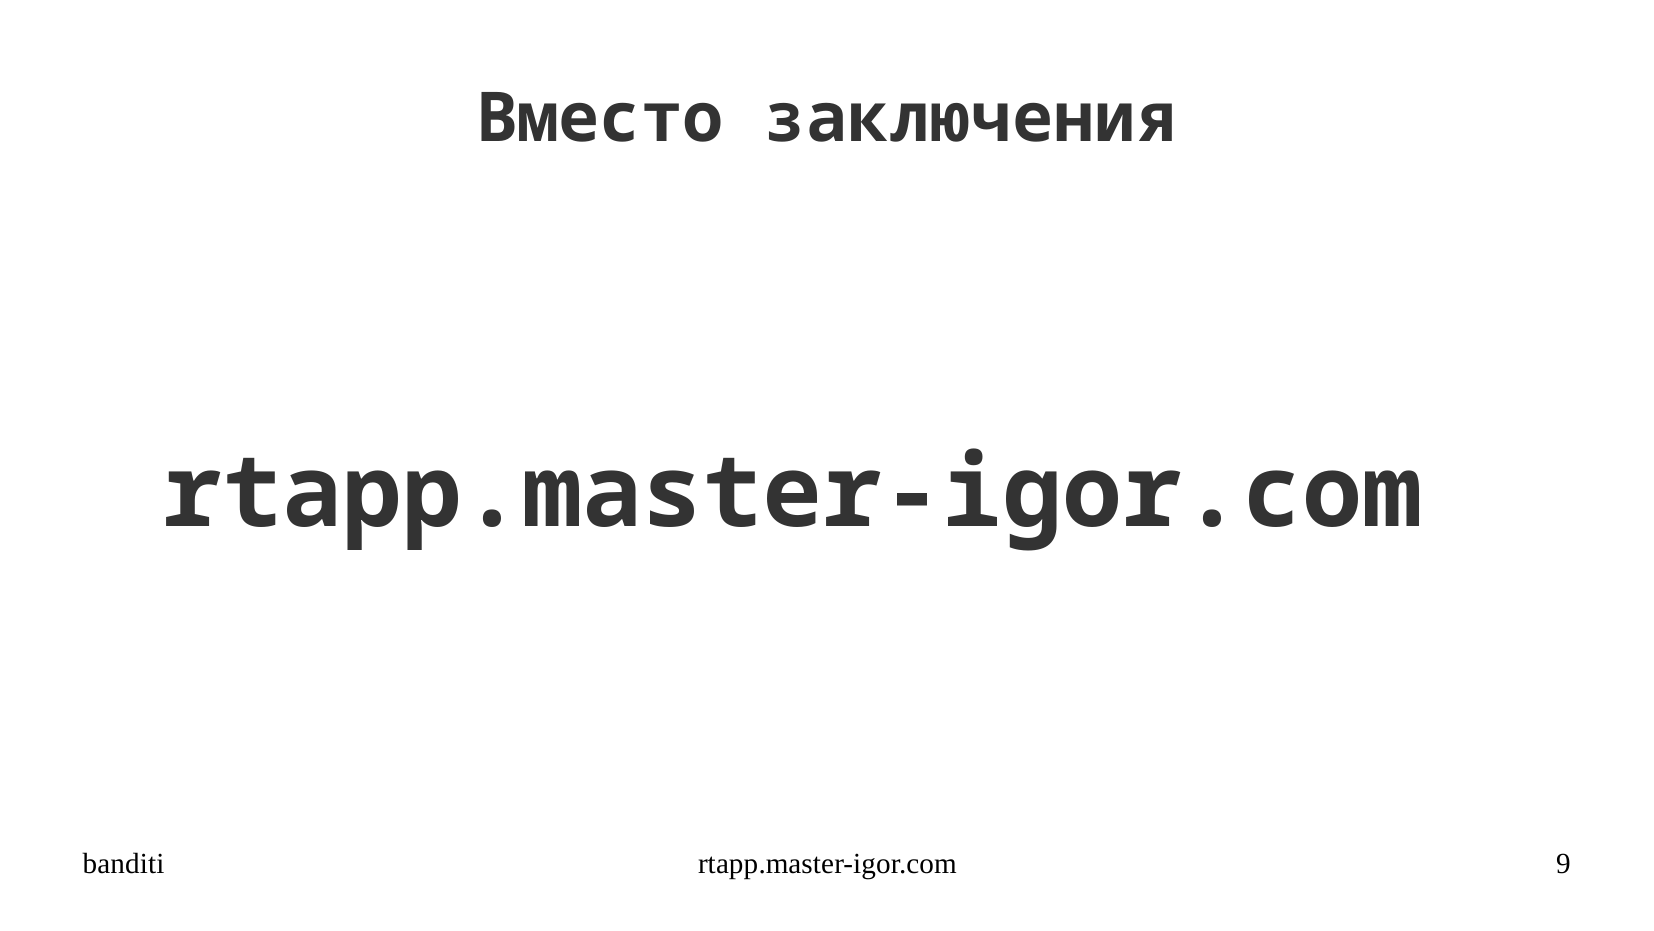

# Вместо заключения
rtapp.master-igor.com
banditi
rtapp.master-igor.com
9